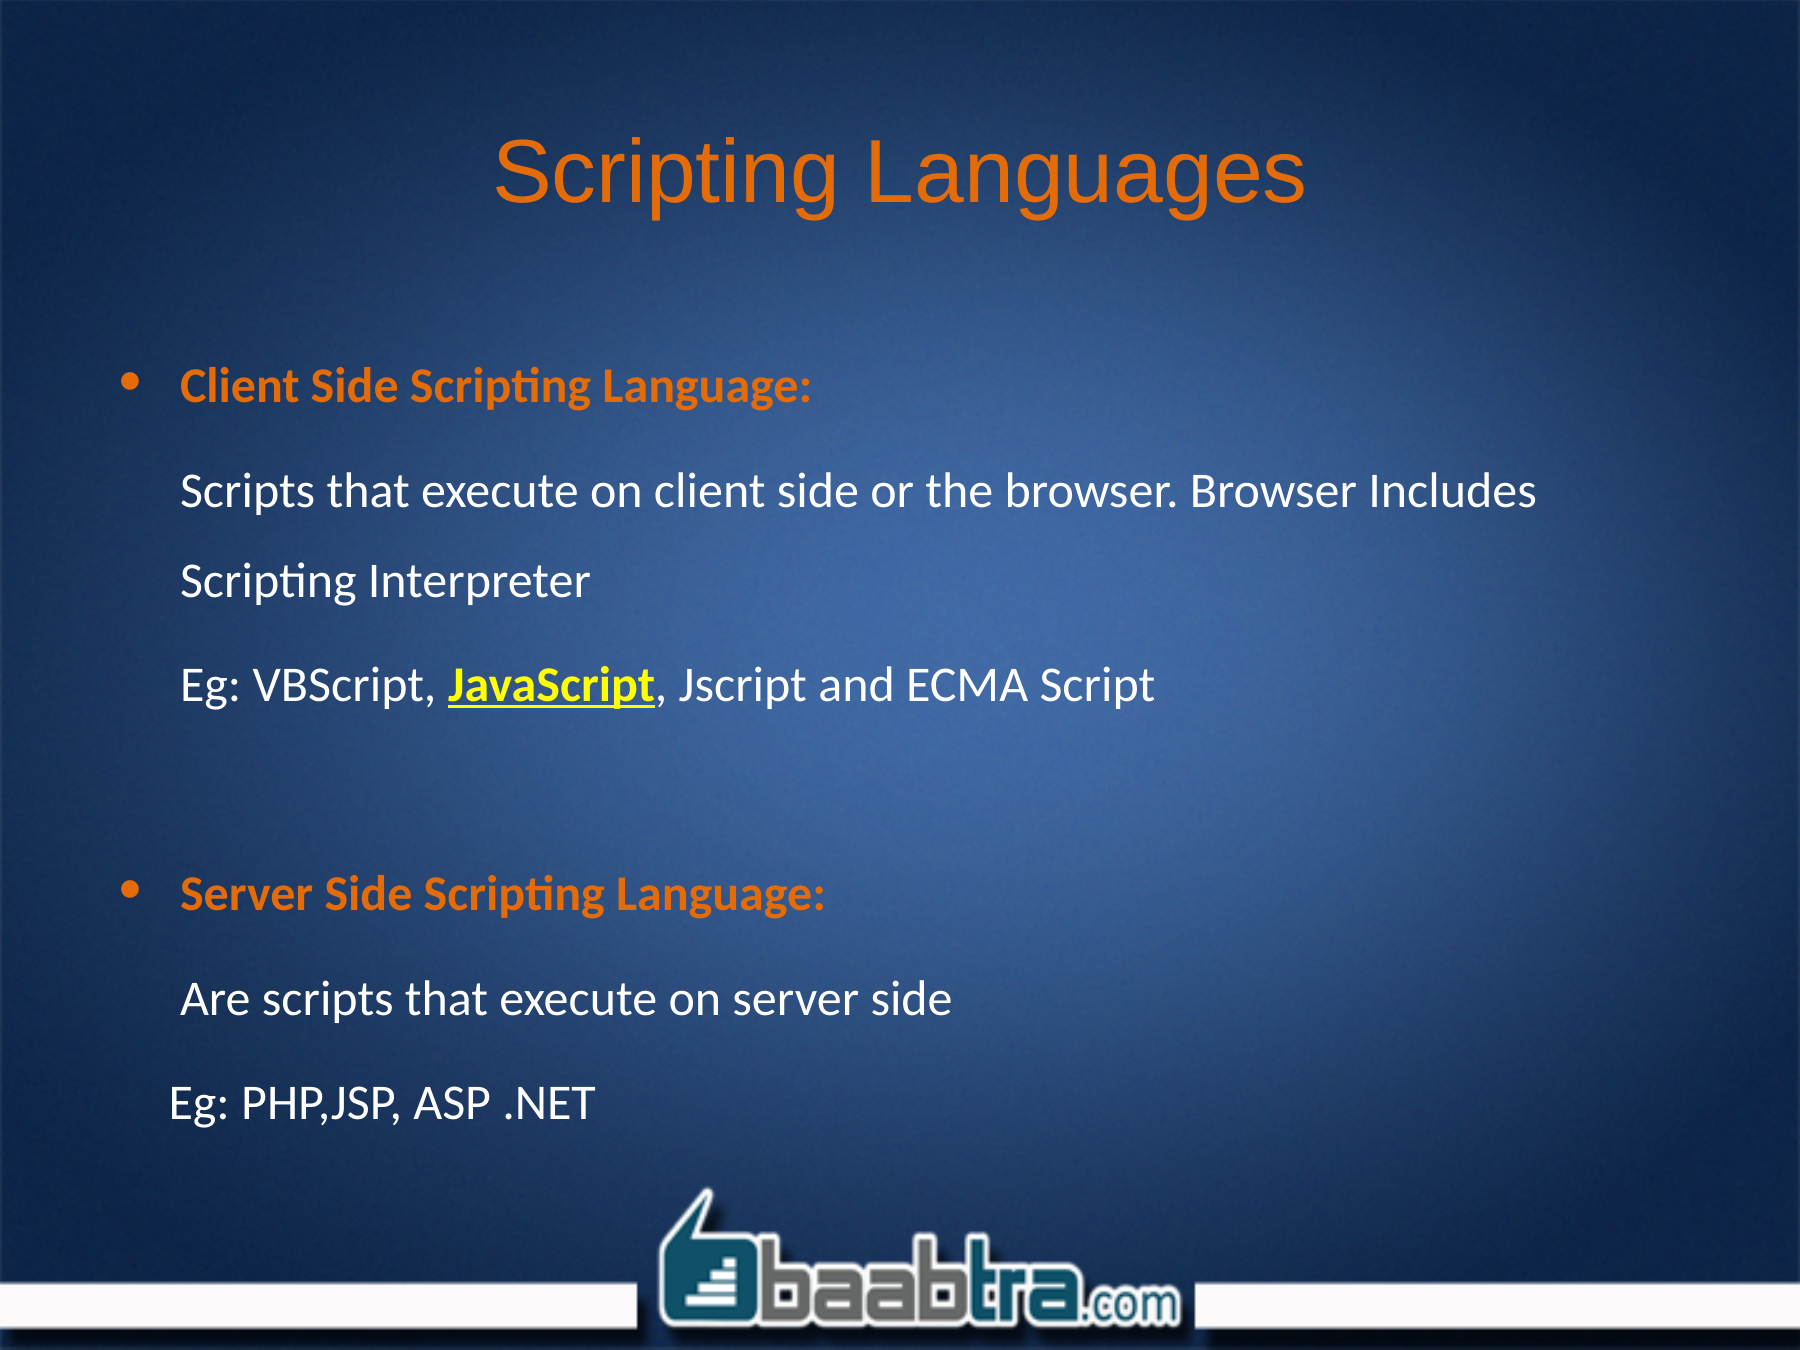

# Scripting Languages
Client Side Scripting Language:
Scripts that execute on client side or the browser. Browser Includes Scripting Interpreter
Eg: VBScript, JavaScript, Jscript and ECMA Script
Server Side Scripting Language:
	Are scripts that execute on server side
Eg: PHP,JSP, ASP .NET